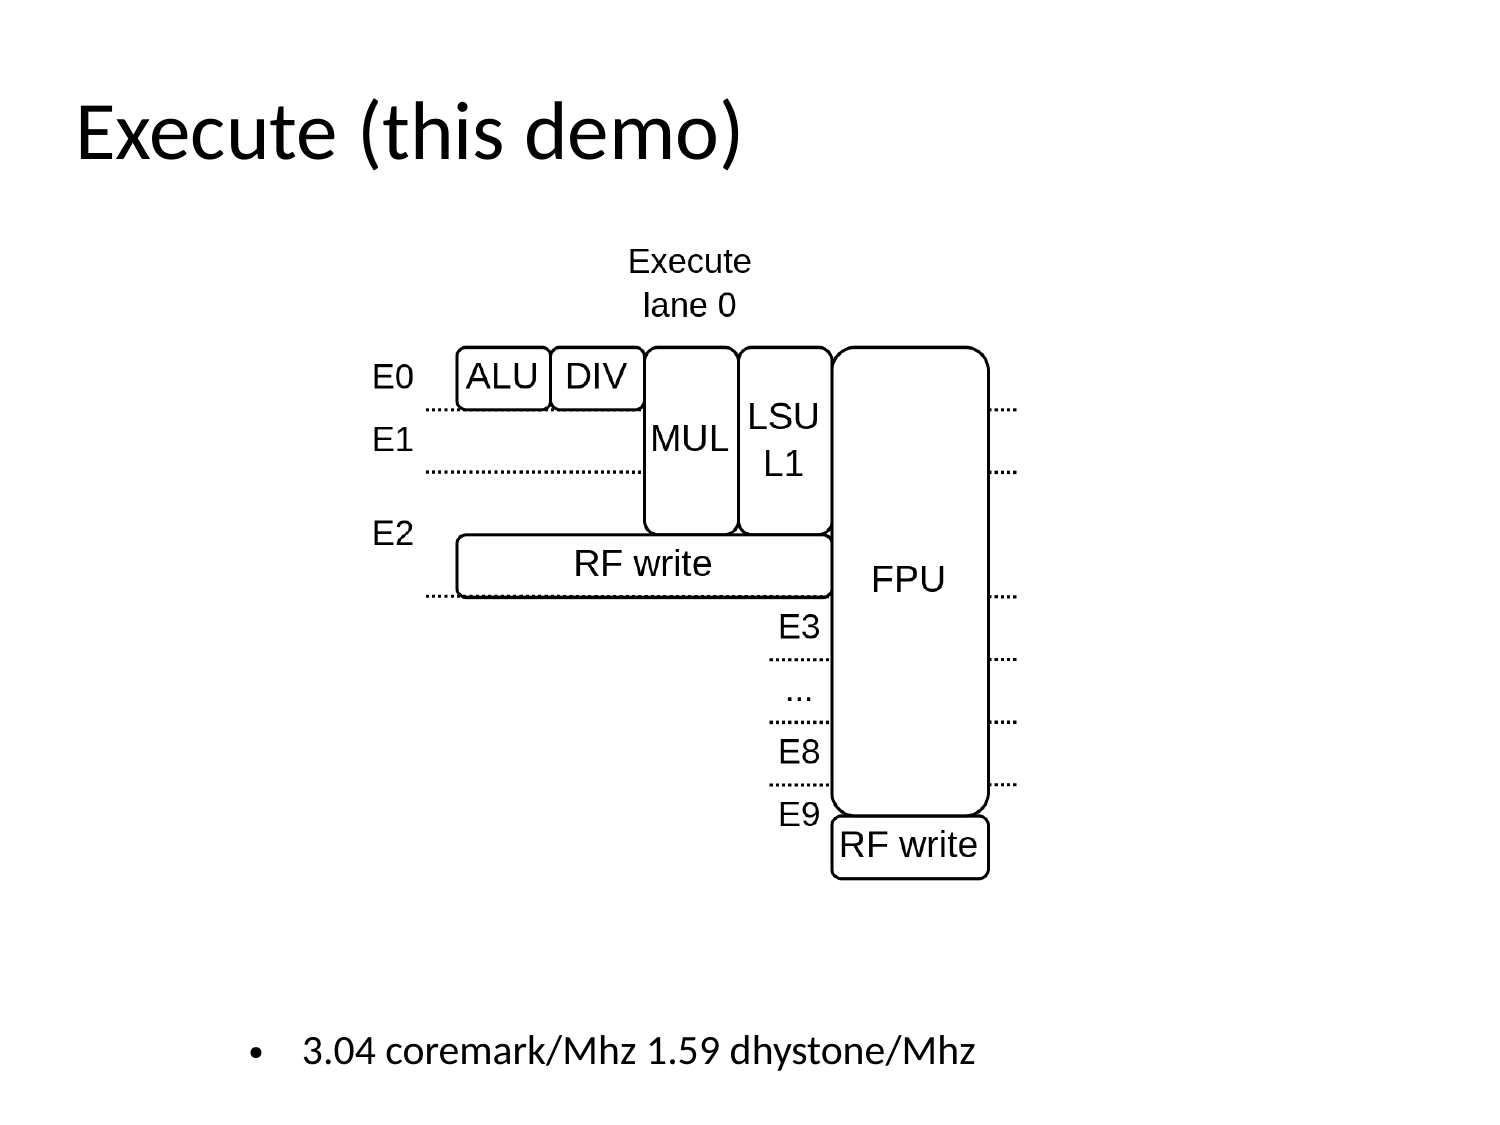

# Execute (this demo)
3.04 coremark/Mhz 1.59 dhystone/Mhz